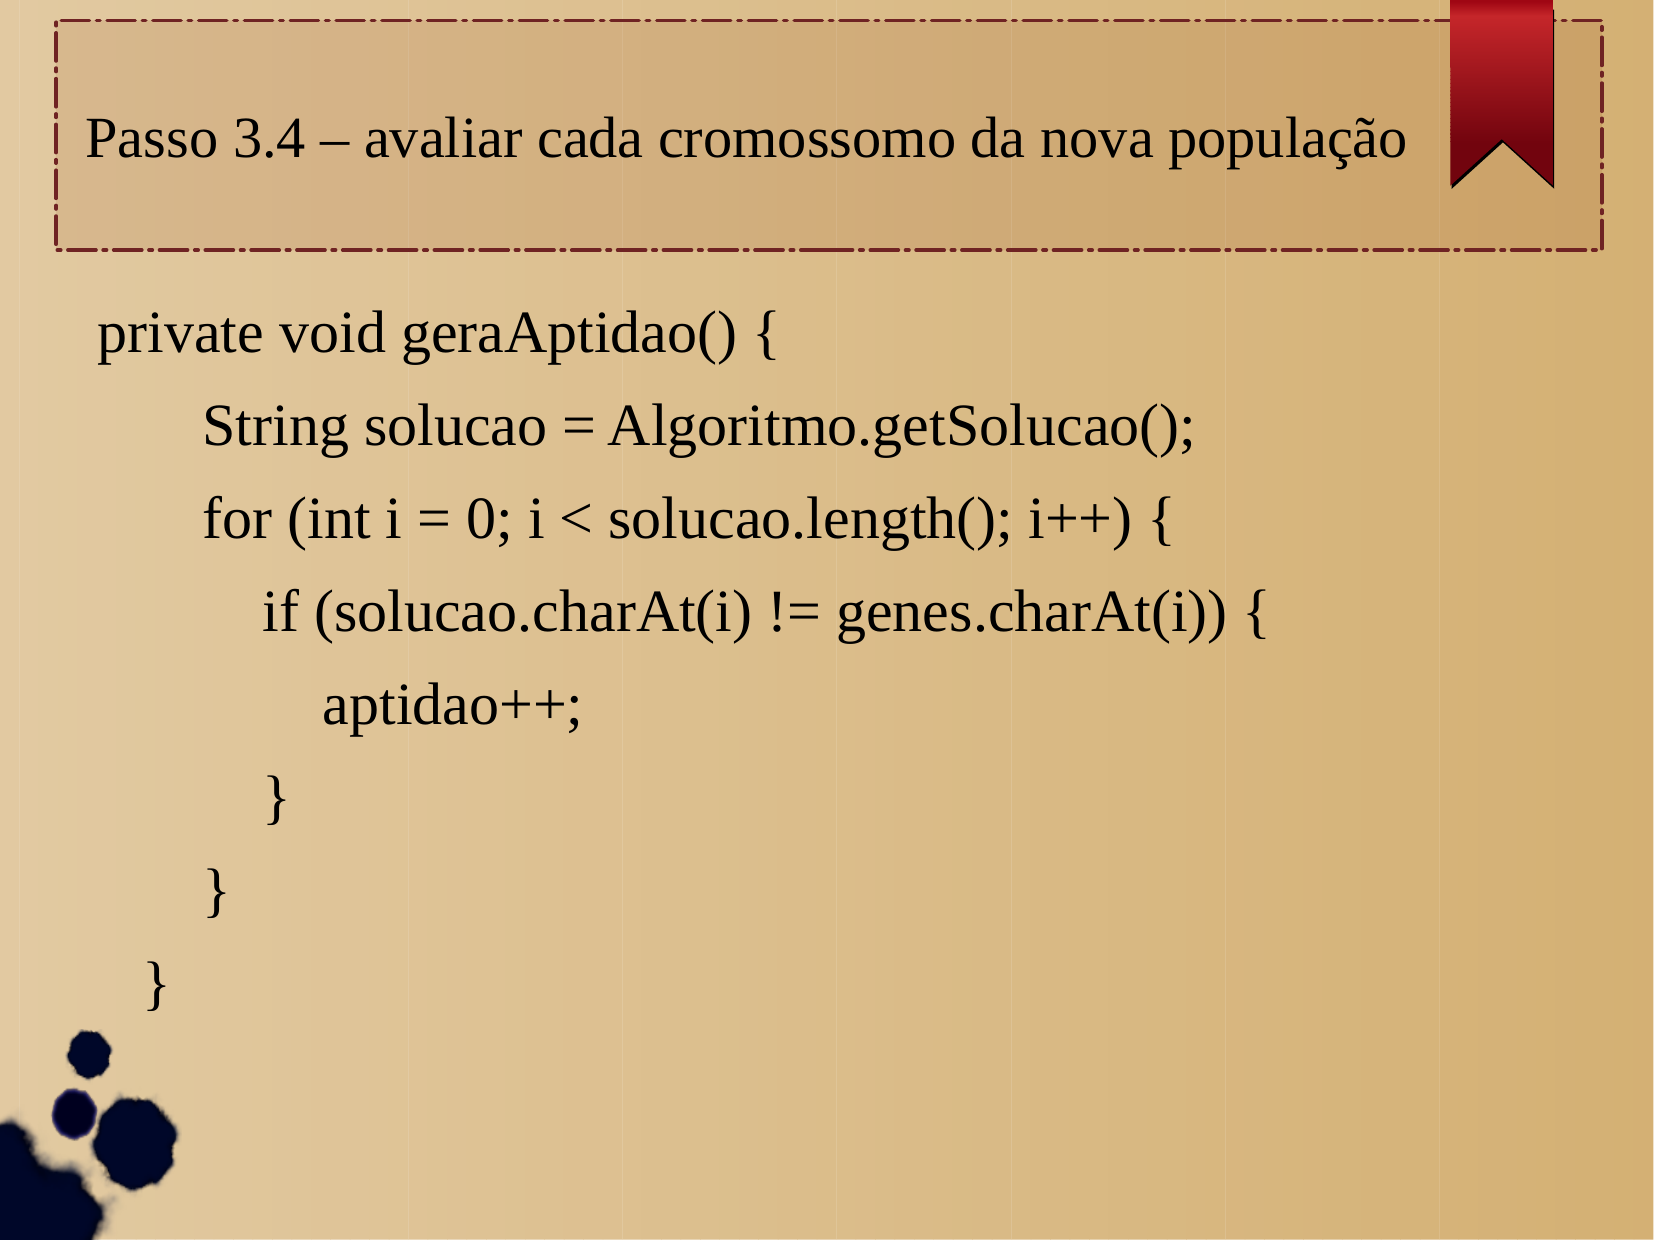

# Passo 3.4 – avaliar cada cromossomo da nova população
 private void geraAptidao() {
 String solucao = Algoritmo.getSolucao();
 for (int i = 0; i < solucao.length(); i++) {
 if (solucao.charAt(i) != genes.charAt(i)) {
 aptidao++;
 }
 }
 }